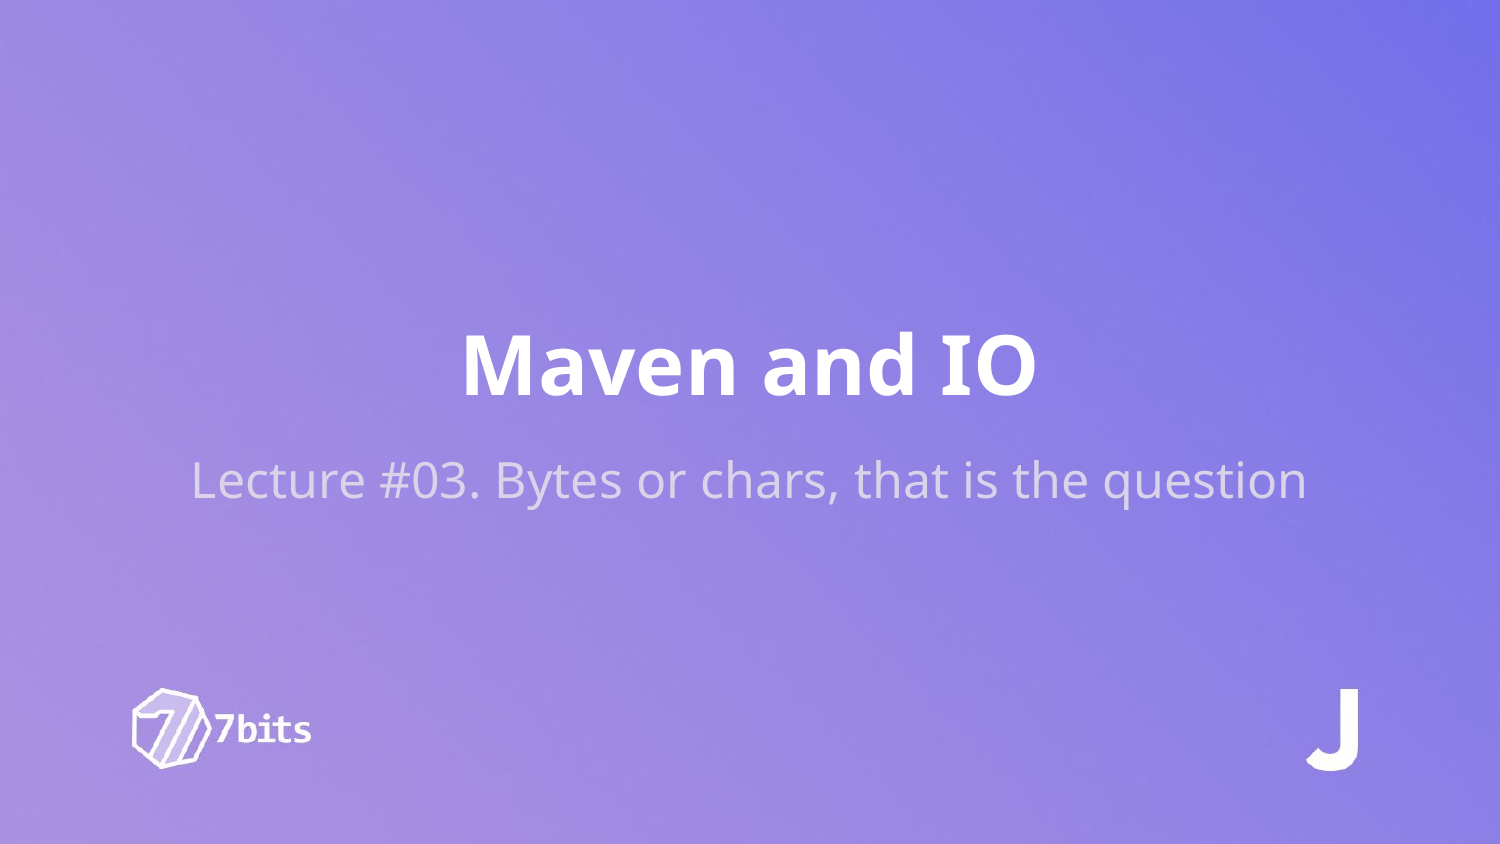

# Maven and IO
Lecture #03. Bytes or chars, that is the question